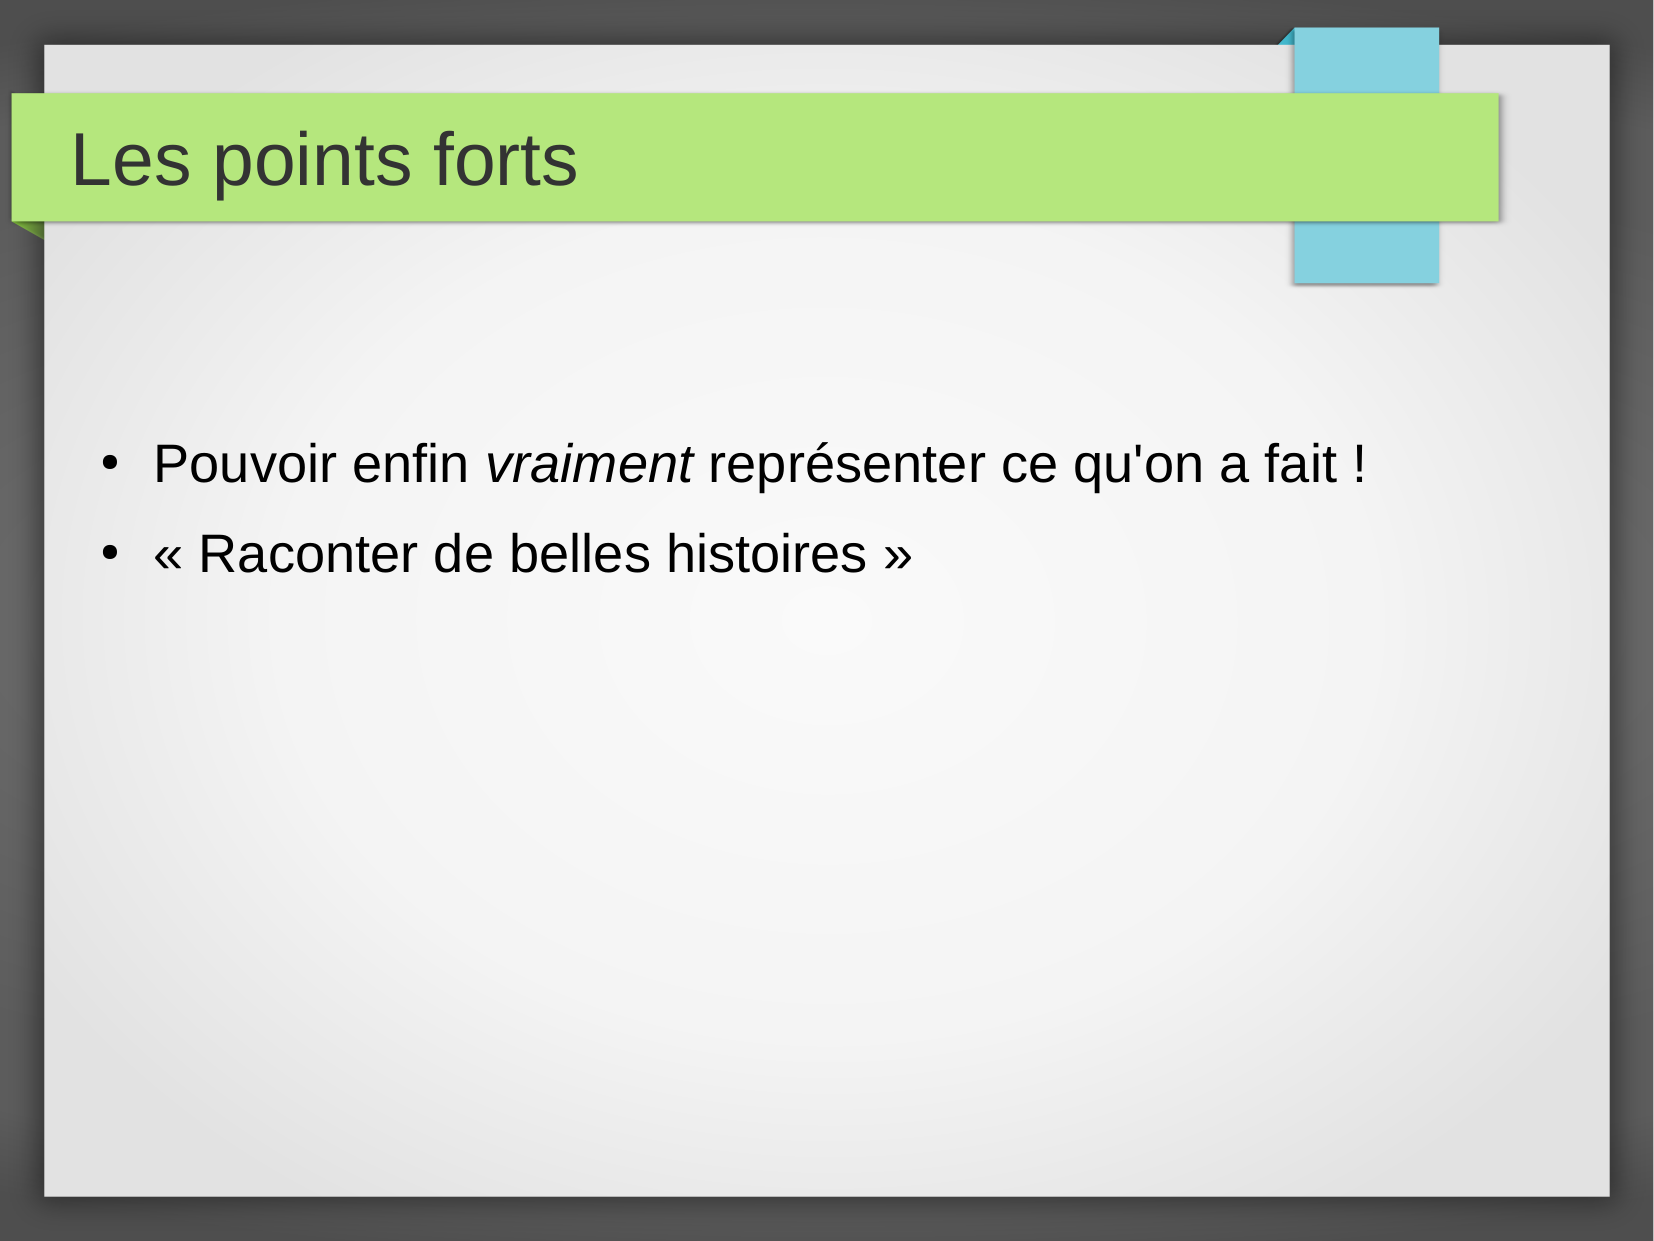

# Les points forts
Pouvoir enfin vraiment représenter ce qu'on a fait !
« Raconter de belles histoires »